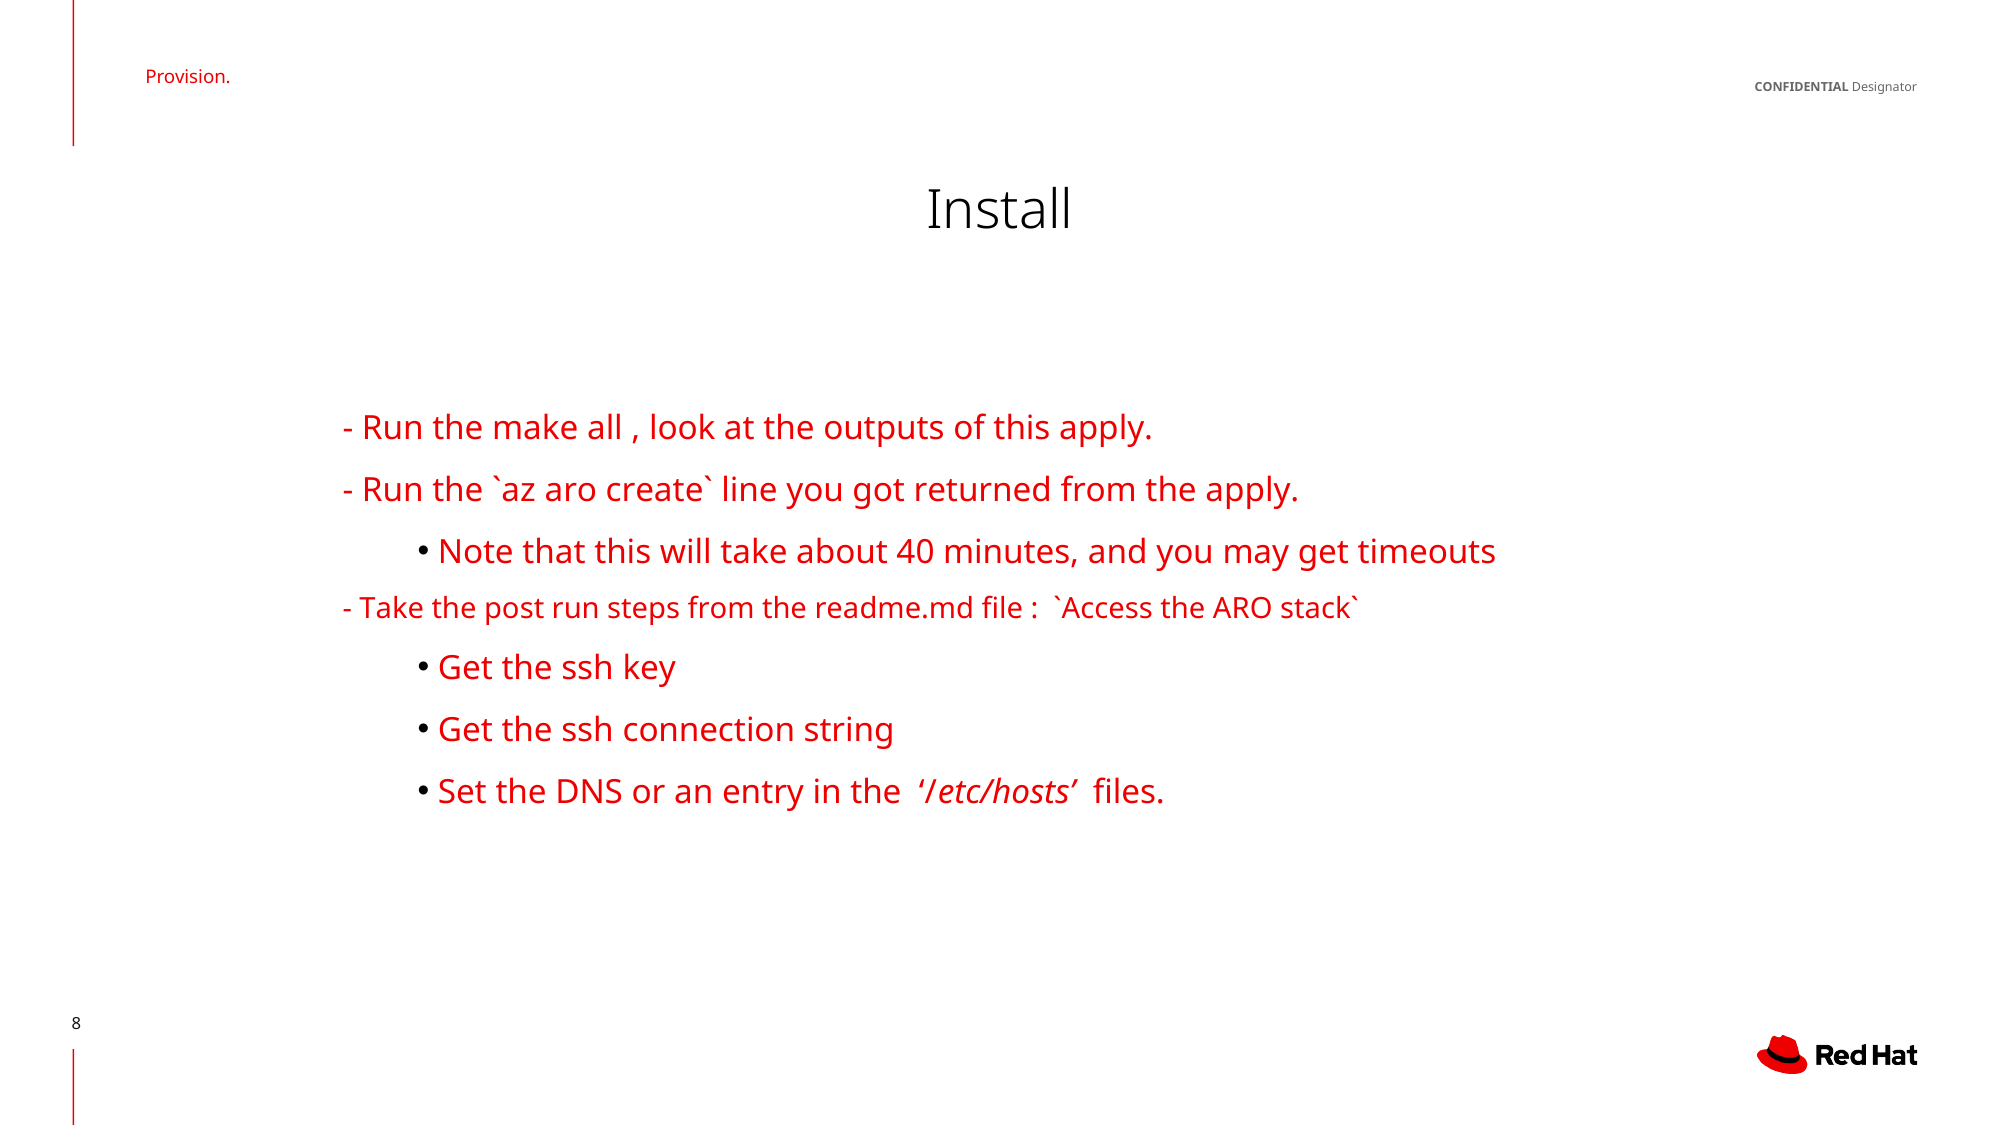

Provision.
CONFIDENTIAL Designator
# Install
- Run the make all , look at the outputs of this apply.
- Run the `az aro create` line you got returned from the apply.
 Note that this will take about 40 minutes, and you may get timeouts
- Take the post run steps from the readme.md file : `Access the ARO stack`
 Get the ssh key
 Get the ssh connection string
 Set the DNS or an entry in the ‘/etc/hosts’ files.
8